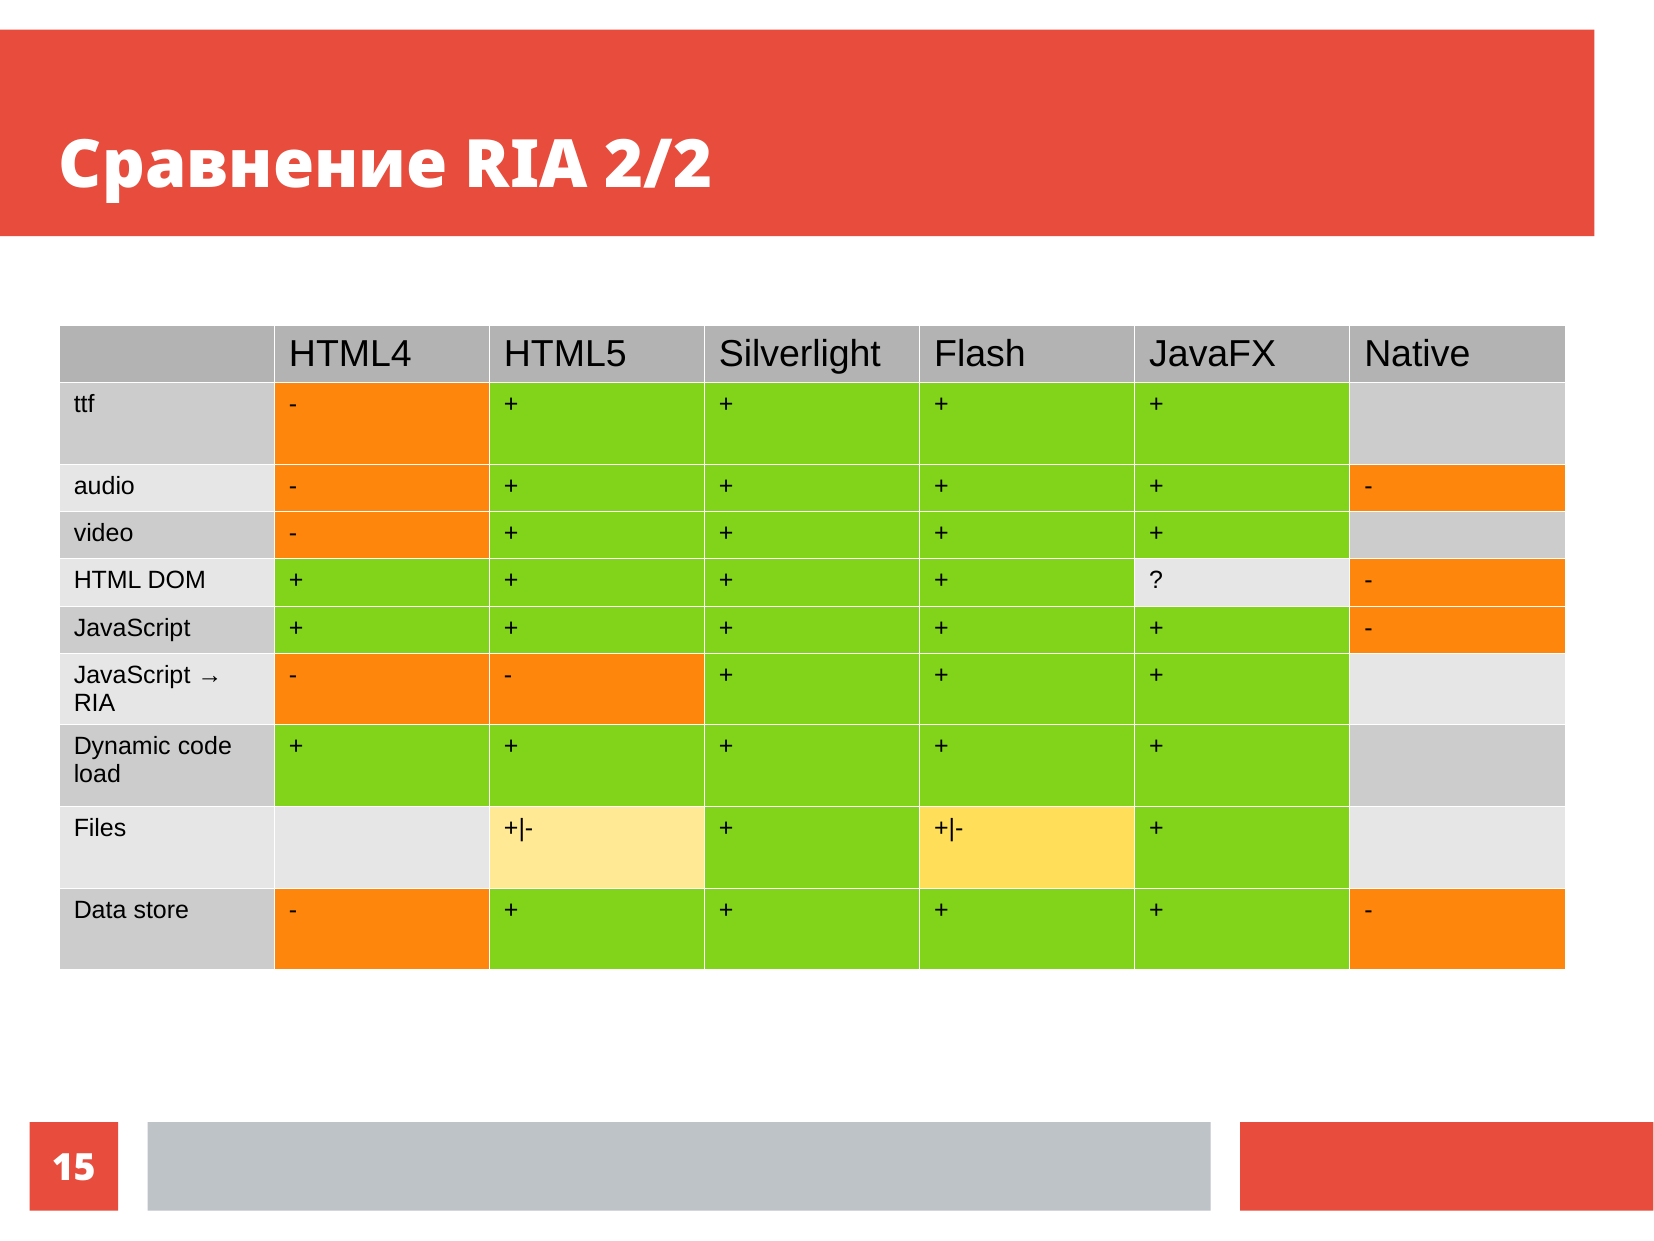

# Сравнение RIA 2/2
| | HTML4 | HTML5 | Silverlight | Flash | JavaFX | Native |
| --- | --- | --- | --- | --- | --- | --- |
| ttf | - | + | + | + | + | |
| audio | - | + | + | + | + | - |
| video | - | + | + | + | + | |
| HTML DOM | + | + | + | + | ? | - |
| JavaScript | + | + | + | + | + | - |
| JavaScript → RIA | - | - | + | + | + | |
| Dynamic code load | + | + | + | + | + | |
| Files | | +|- | + | +|- | + | |
| Data store | - | + | + | + | + | - |
15